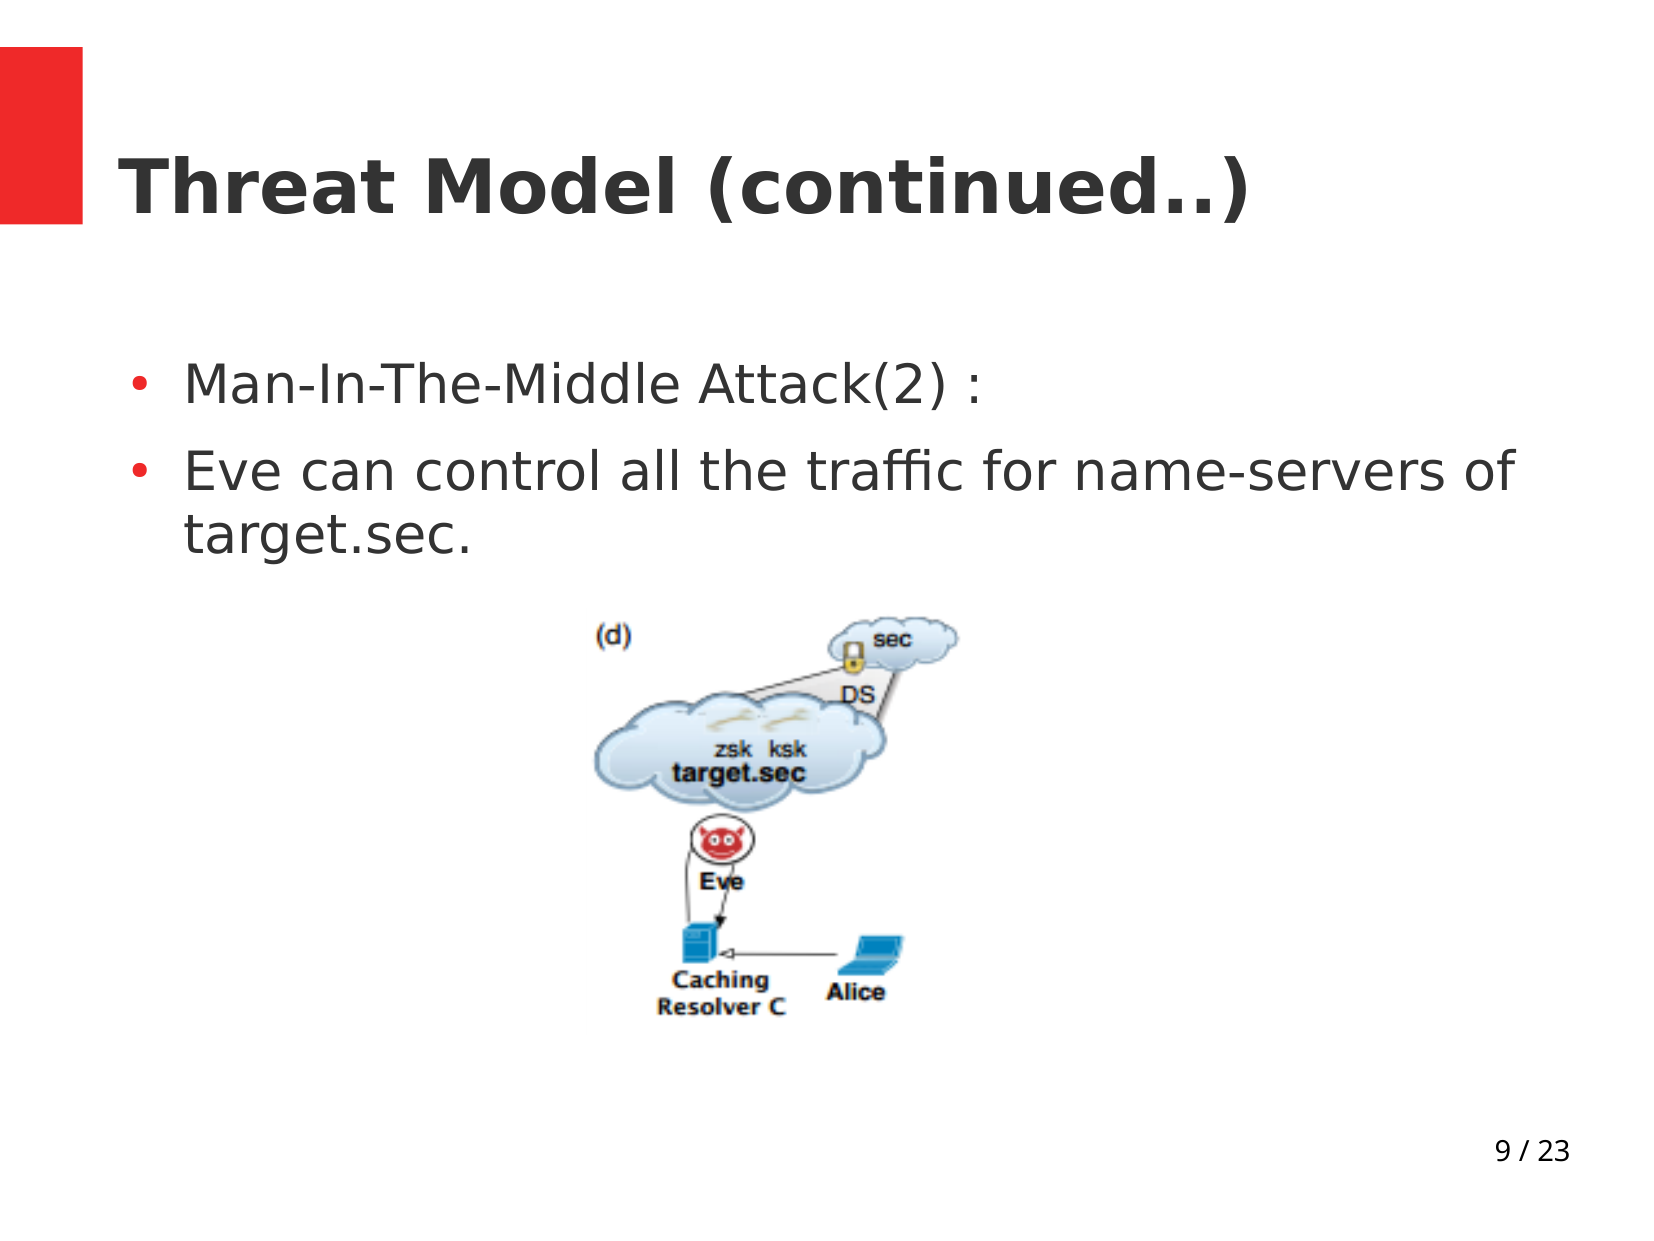

# Threat Model (continued..)
Man-In-The-Middle Attack(2) :
Eve can control all the traffic for name-servers of target.sec.
9